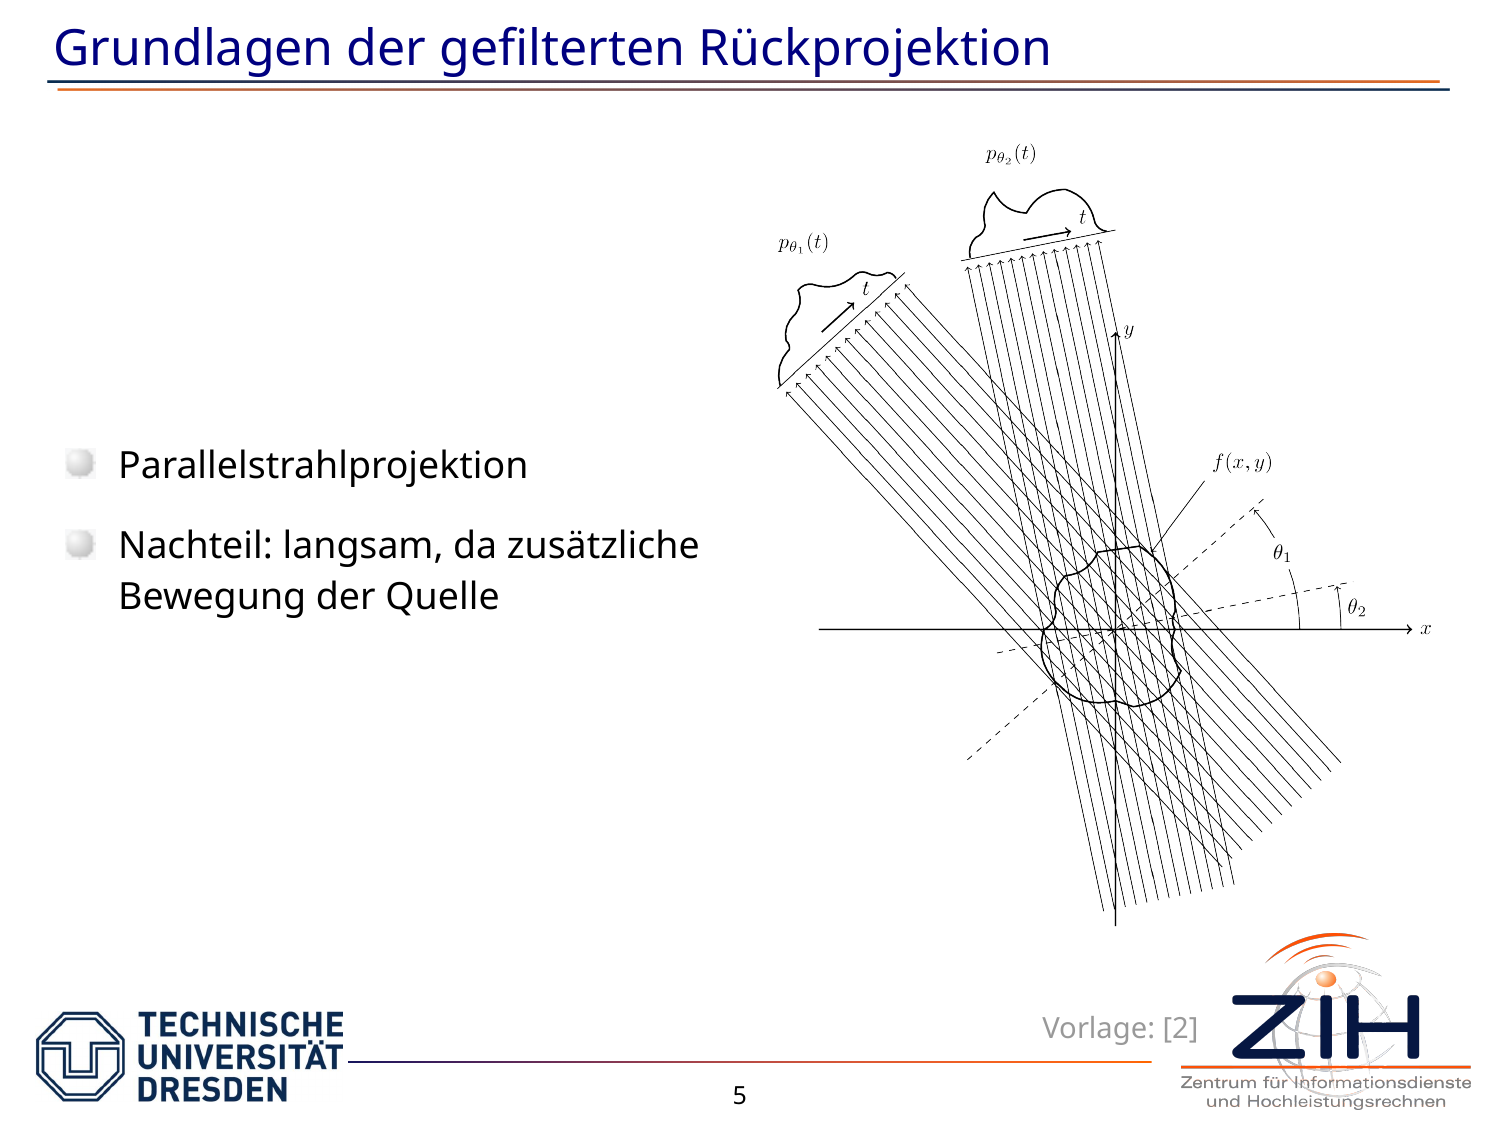

# Grundlagen der gefilterten Rückprojektion
Parallelstrahlprojektion
Nachteil: langsam, da zusätzliche Bewegung der Quelle
Vorlage: [2]
5